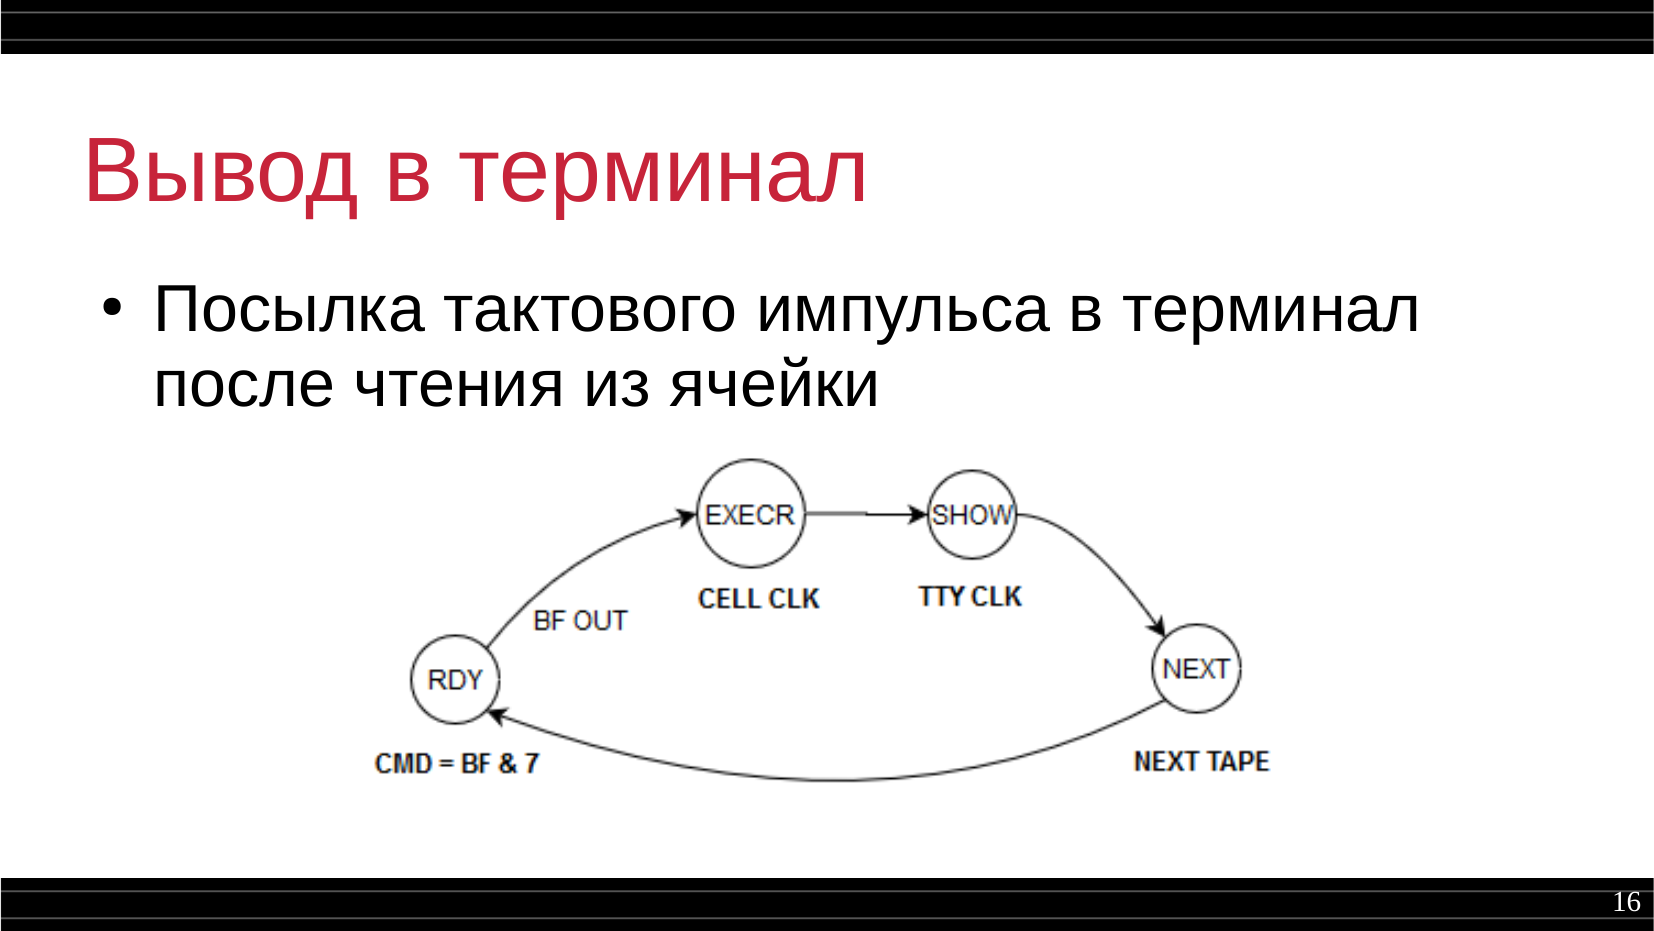

# Вывод в терминал
Посылка тактового импульса в терминал после чтения из ячейки